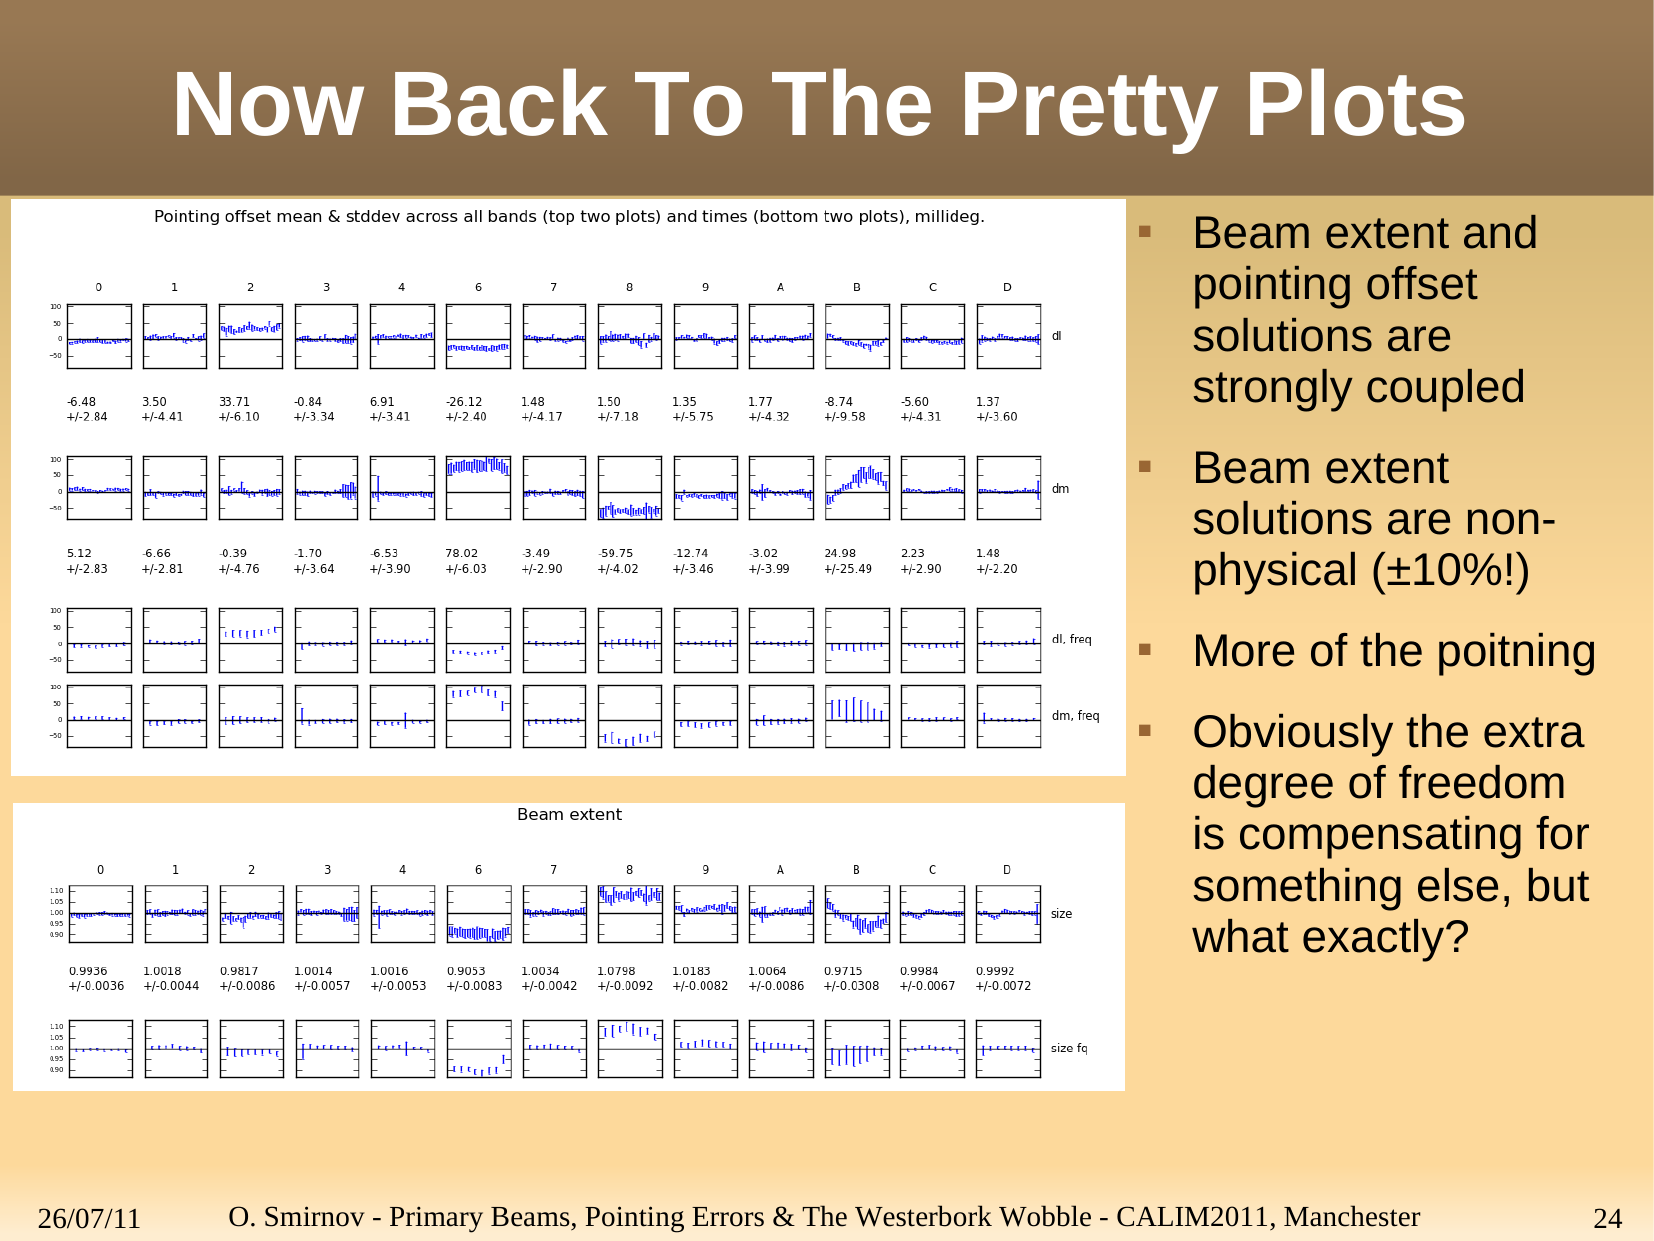

# Now Back To The Pretty Plots
Beam extent and pointing offset solutions are strongly coupled
Beam extent solutions are non-physical (±10%!)
More of the poitning
Obviously the extra degree of freedom is compensating for something else, but what exactly?
O. Smirnov - Primary Beams, Pointing Errors & The Westerbork Wobble - CALIM2011, Manchester
26/07/11
24